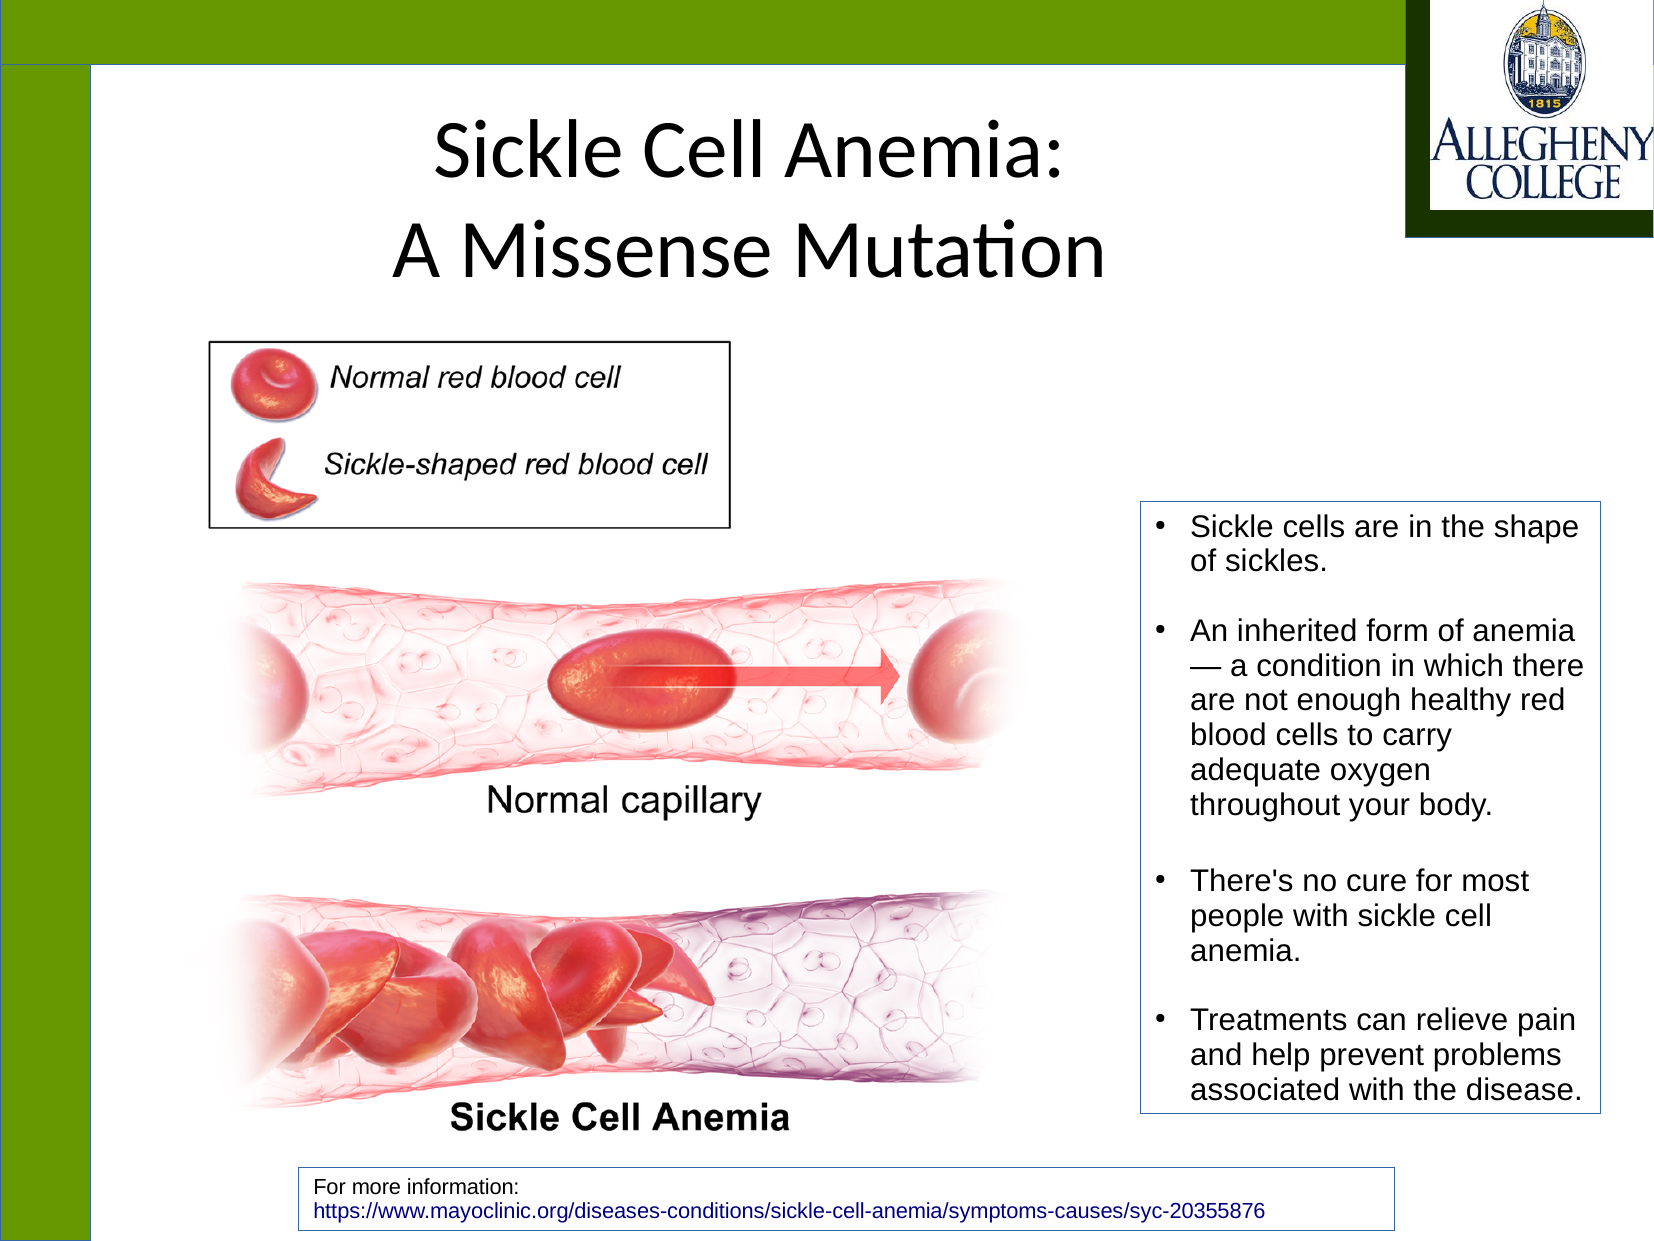

# Sickle Cell Anemia: A Missense Mutation
Sickle cells are in the shape of sickles.
An inherited form of anemia — a condition in which there are not enough healthy red blood cells to carry adequate oxygen throughout your body.
There's no cure for most people with sickle cell anemia.
Treatments can relieve pain and help prevent problems associated with the disease.
For more information:
https://www.mayoclinic.org/diseases-conditions/sickle-cell-anemia/symptoms-causes/syc-20355876